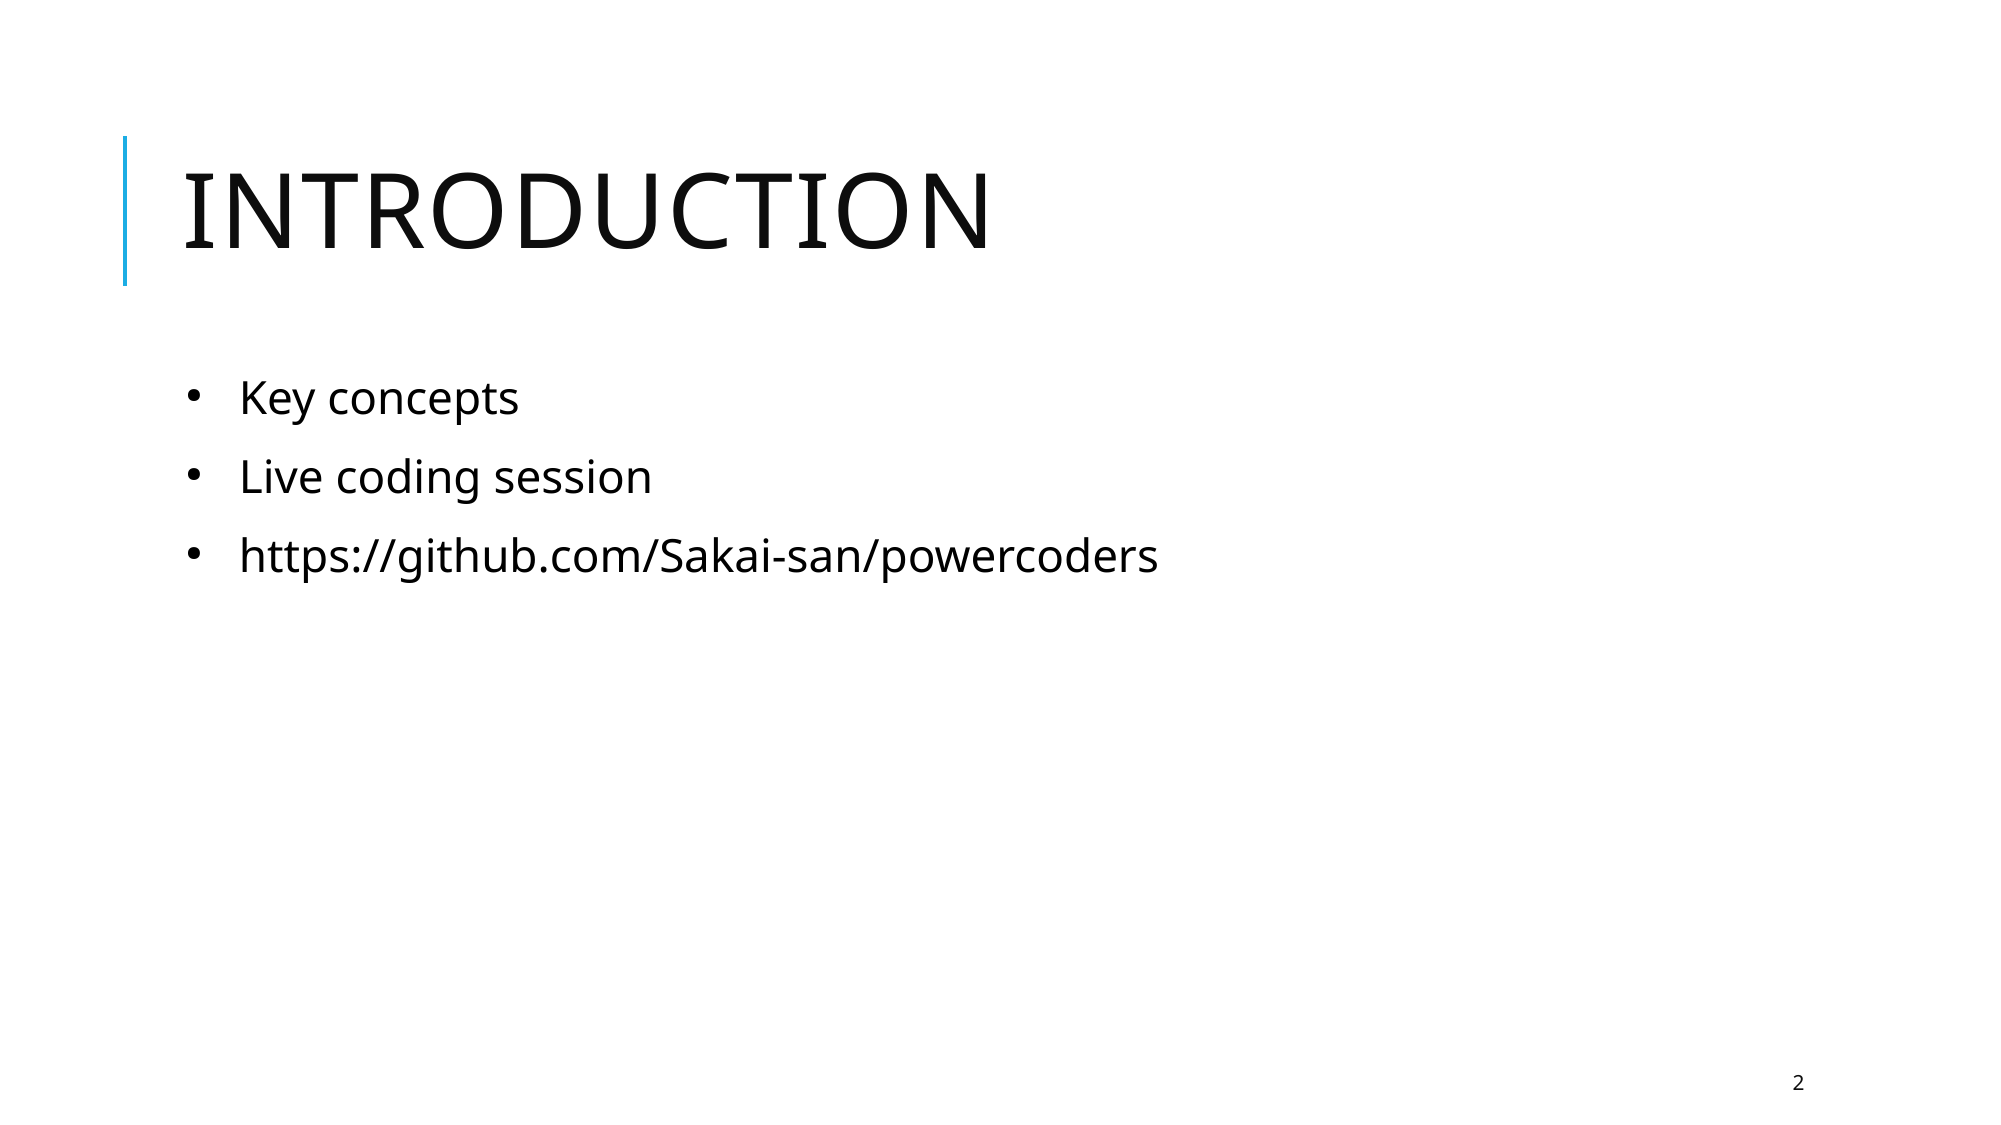

# introduction
Key concepts
Live coding session
https://github.com/Sakai-san/powercoders